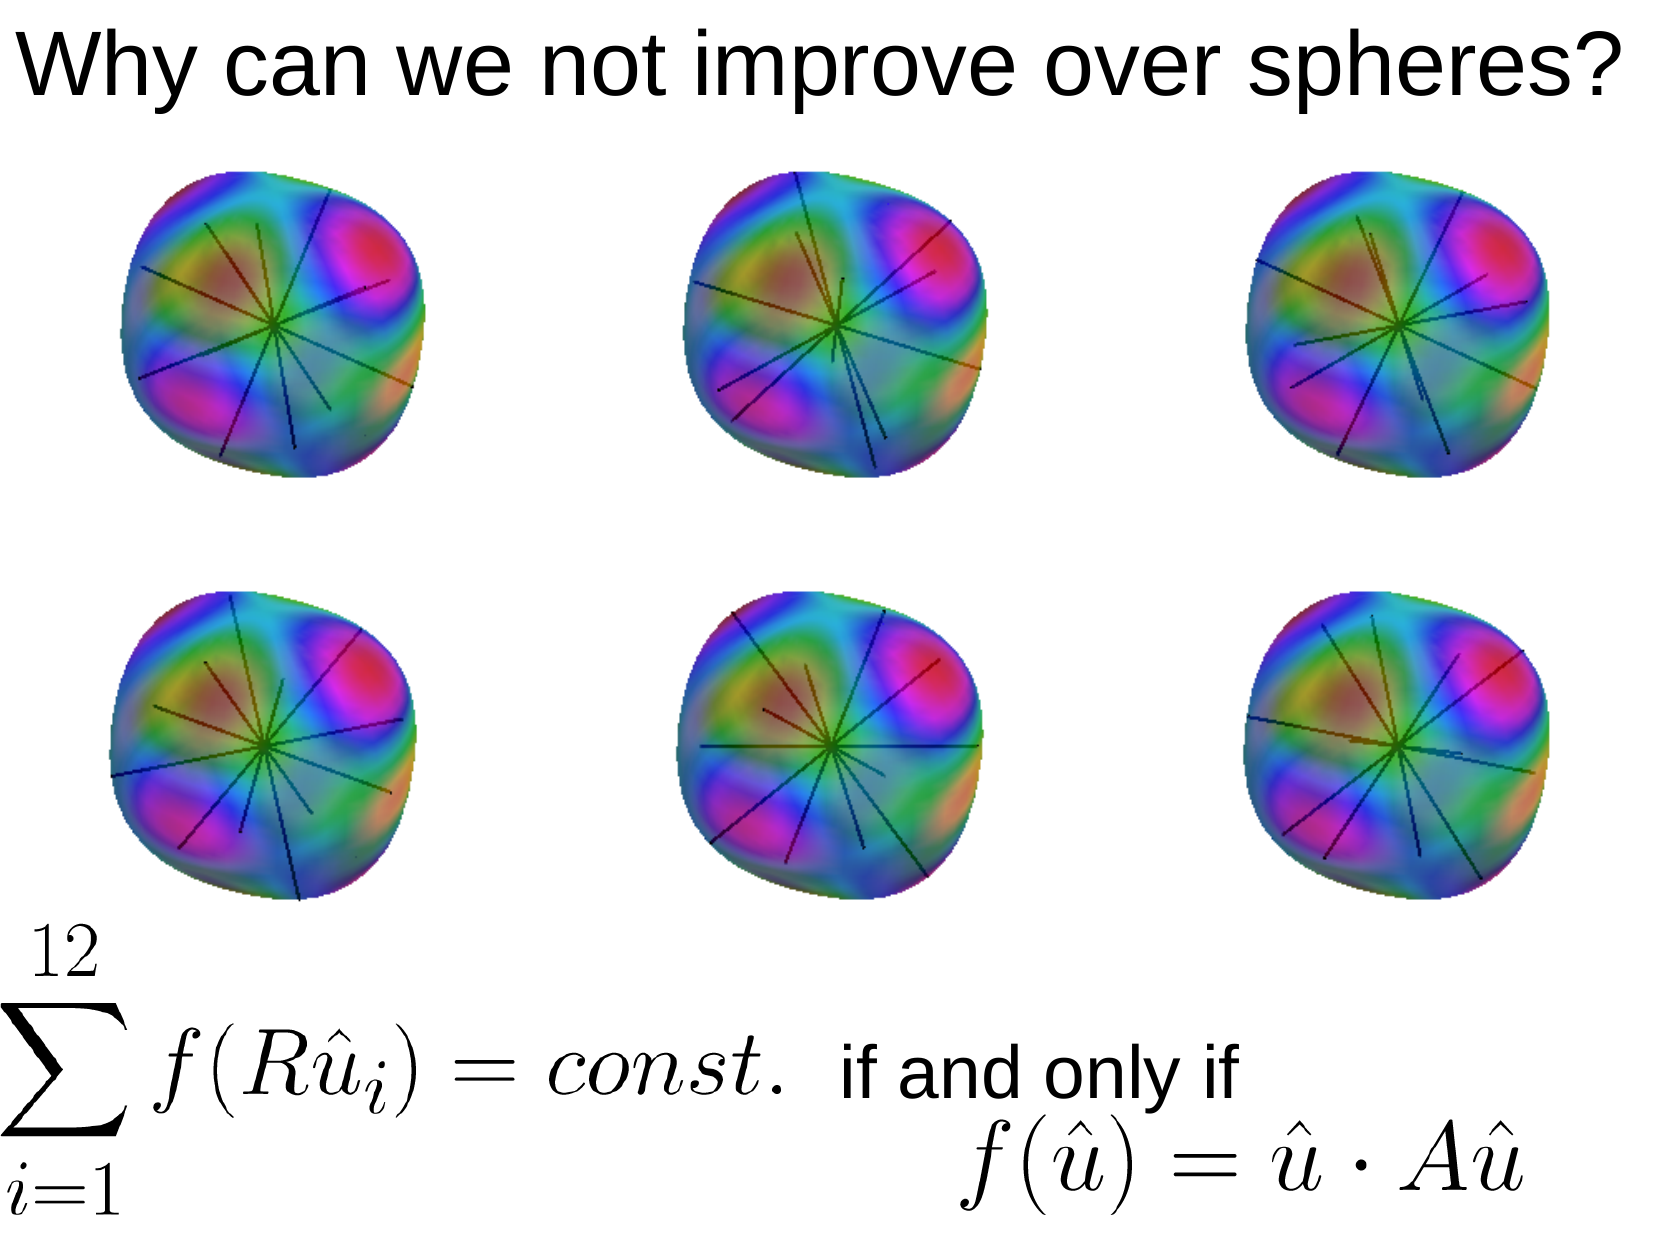

Why can we not improve over spheres?
if and only if